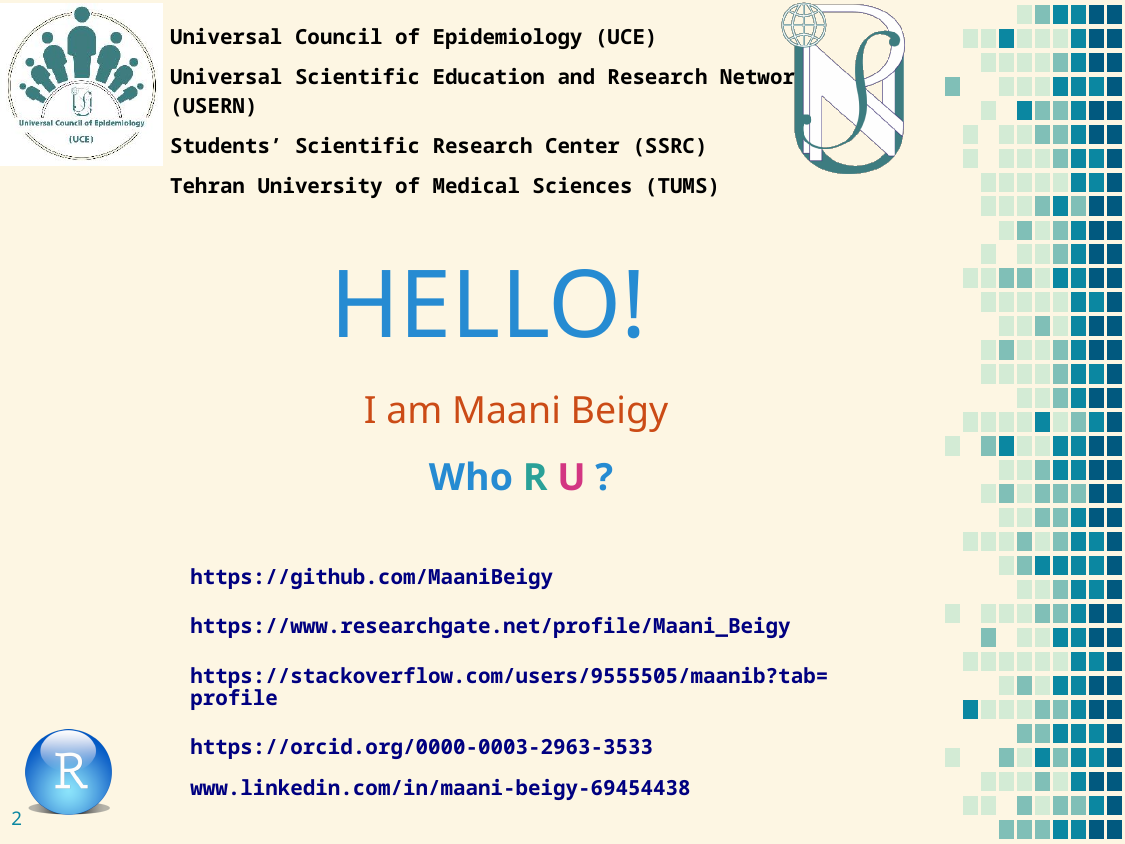

Universal Council of Epidemiology (UCE)
Universal Scientific Education and Research Network (USERN)
Students’ Scientific Research Center (SSRC)
Tehran University of Medical Sciences (TUMS)
# HELLO!
I am Maani Beigy
Who R U ?
https://github.com/MaaniBeigy
https://www.researchgate.net/profile/Maani_Beigy
https://stackoverflow.com/users/9555505/maanib?tab=profile
https://orcid.org/0000-0003-2963-3533
www.linkedin.com/in/maani-beigy-69454438